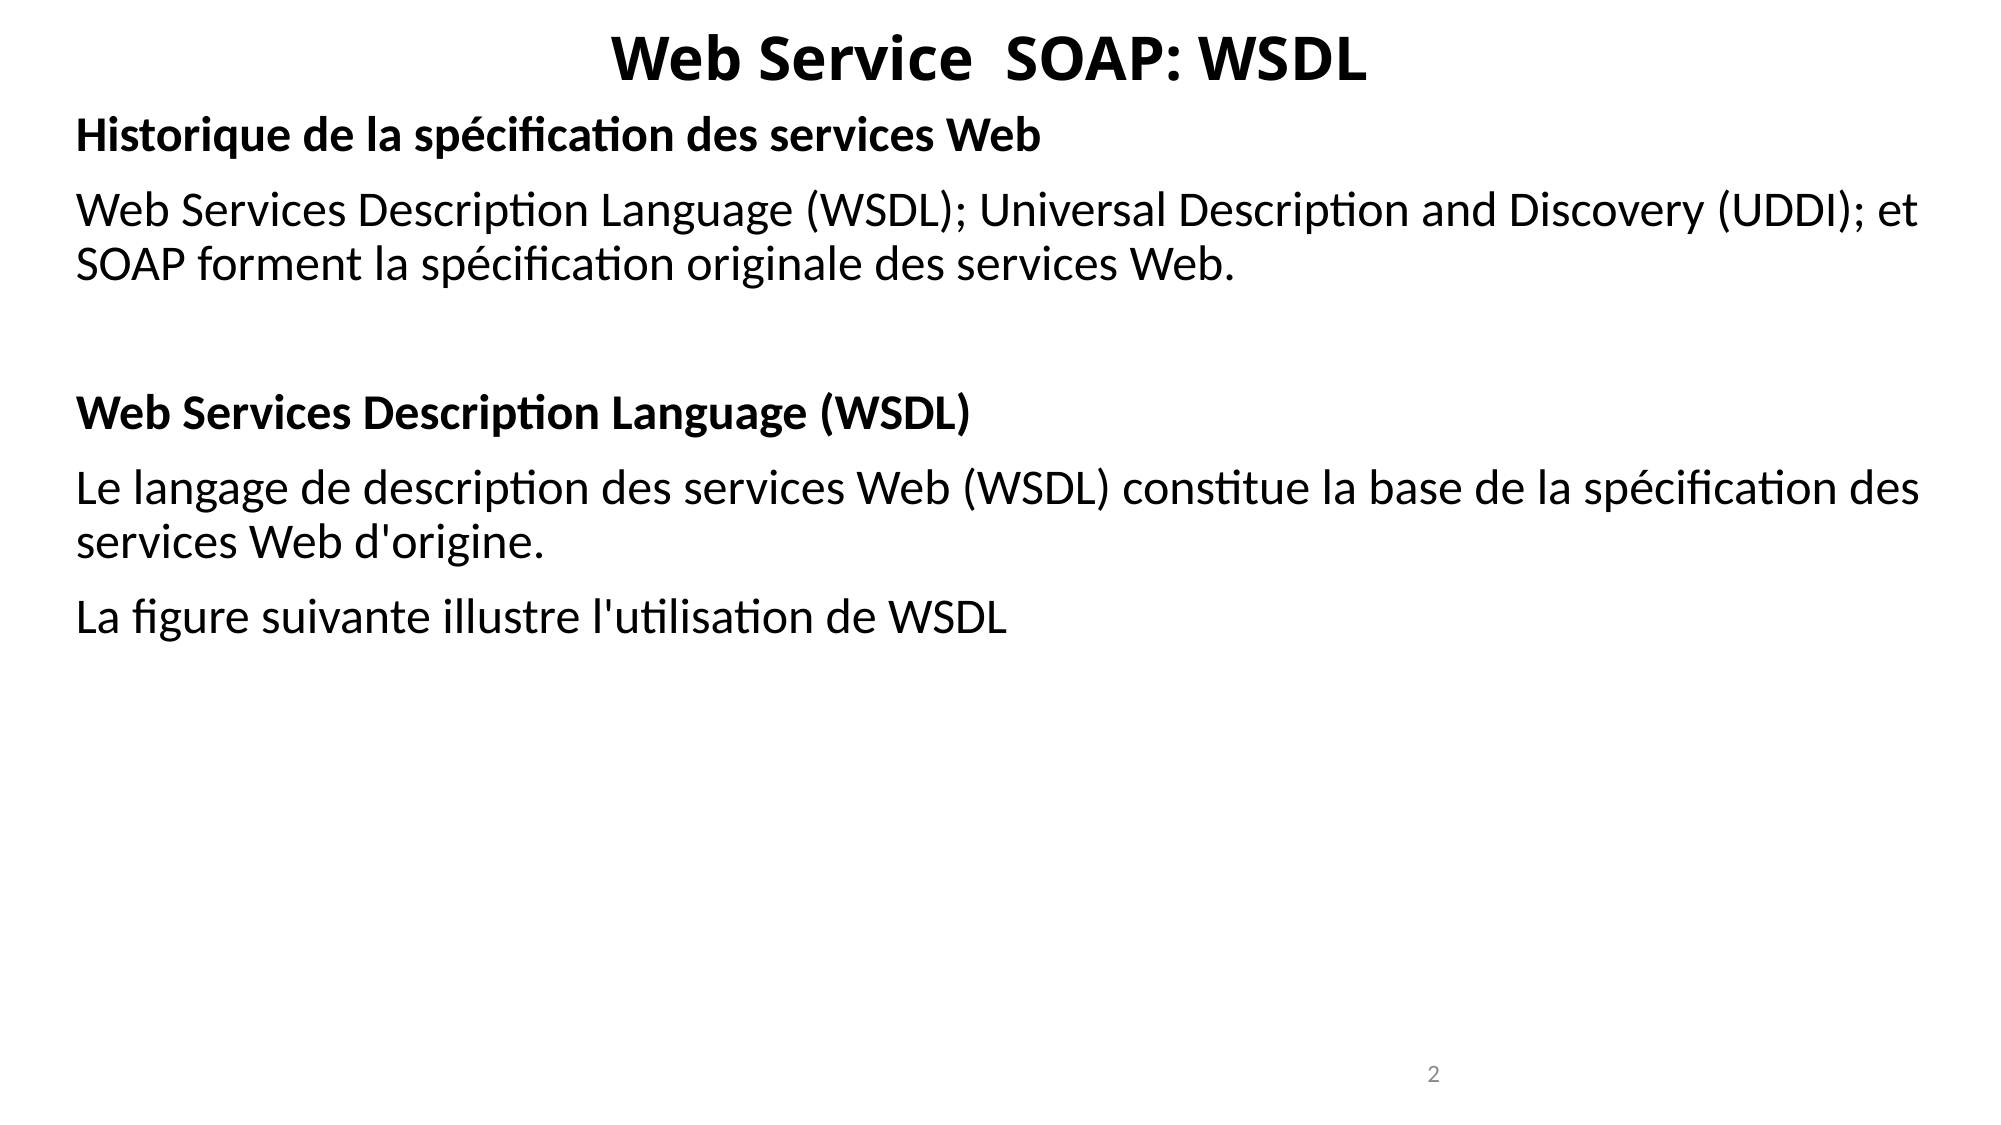

# Web Service SOAP: WSDL
Historique de la spécification des services Web
Web Services Description Language (WSDL); Universal Description and Discovery (UDDI); et SOAP forment la spécification originale des services Web.
Web Services Description Language (WSDL)
Le langage de description des services Web (WSDL) constitue la base de la spécification des services Web d'origine.
La figure suivante illustre l'utilisation de WSDL